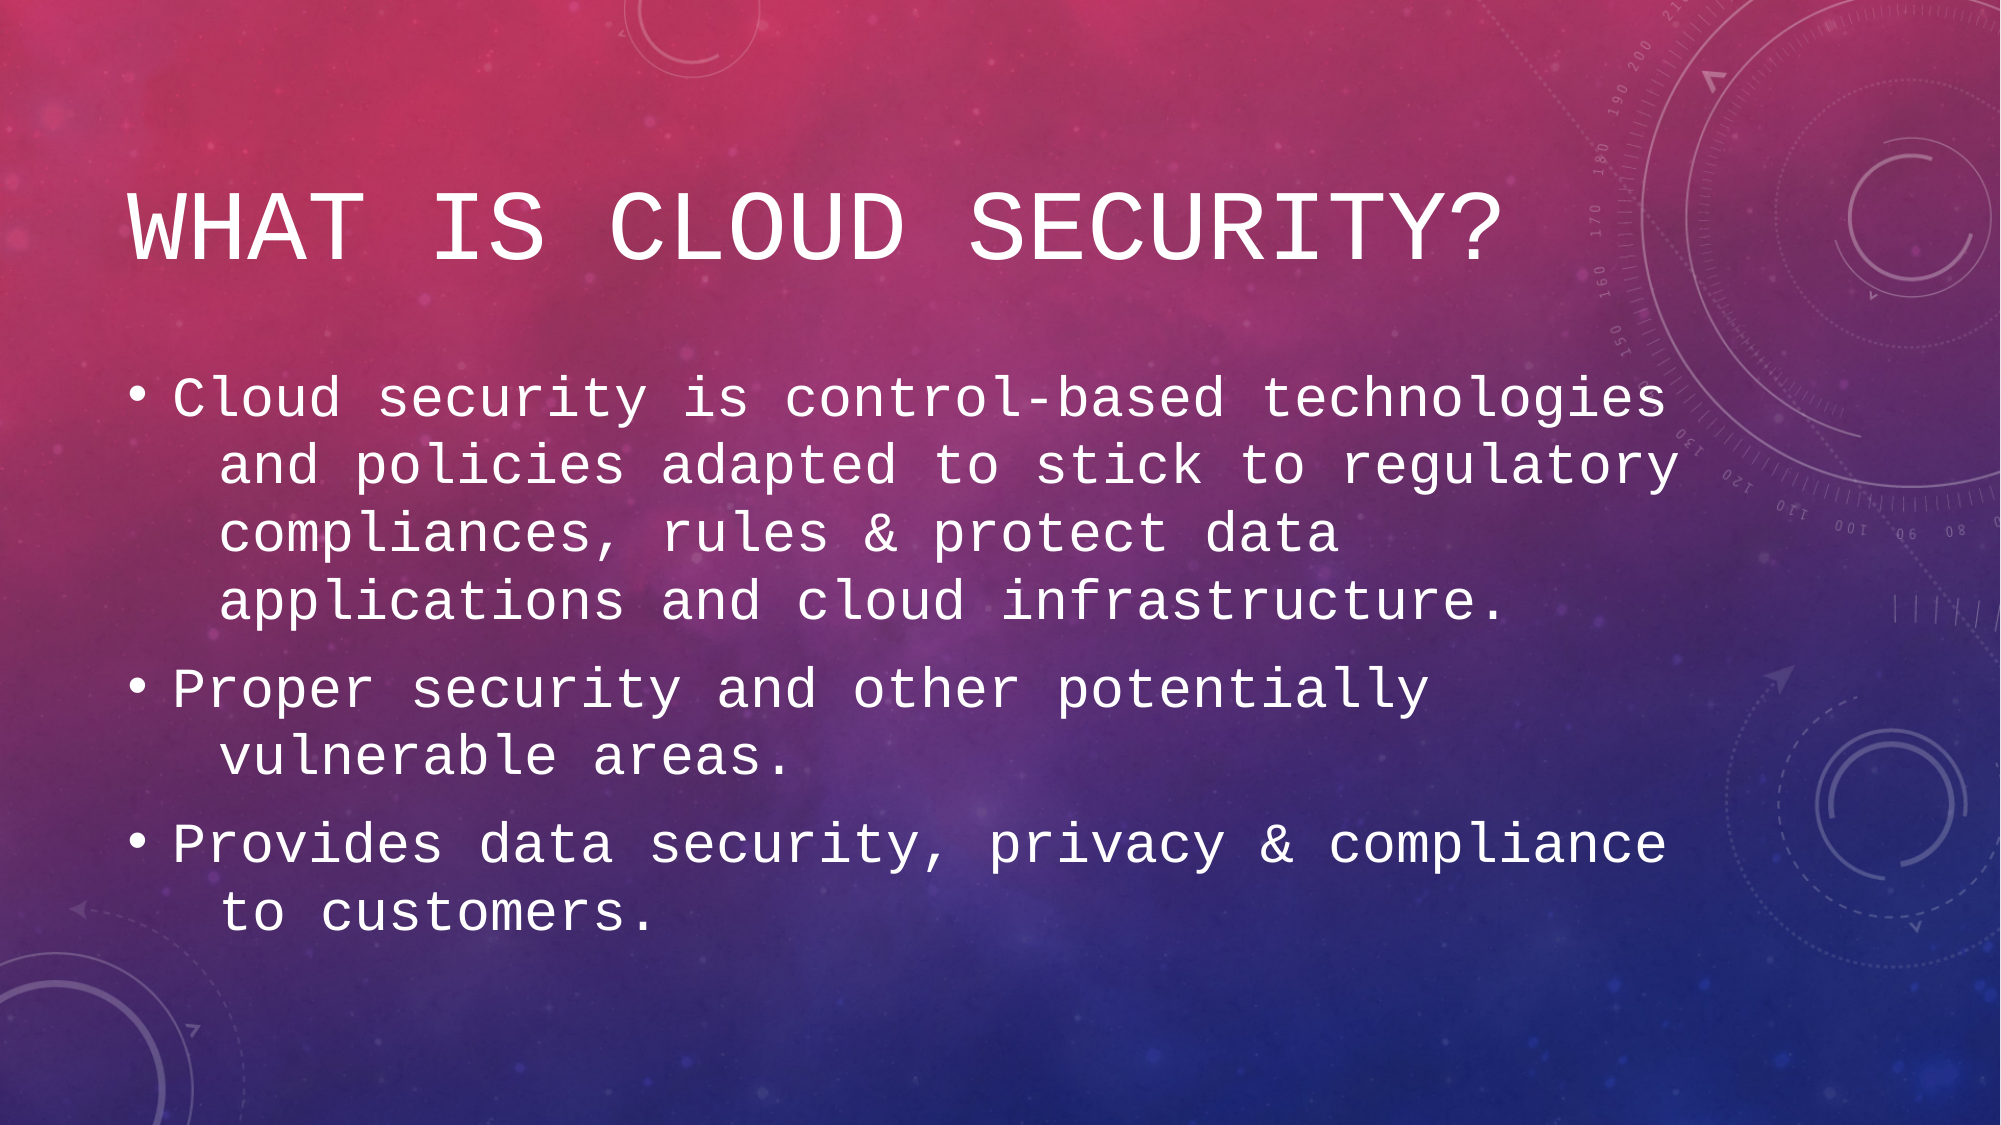

# What is cloud security?
Cloud security is control-based technologies and policies adapted to stick to regulatory compliances, rules & protect data applications and cloud infrastructure.
Proper security and other potentially vulnerable areas.
Provides data security, privacy & compliance to customers.